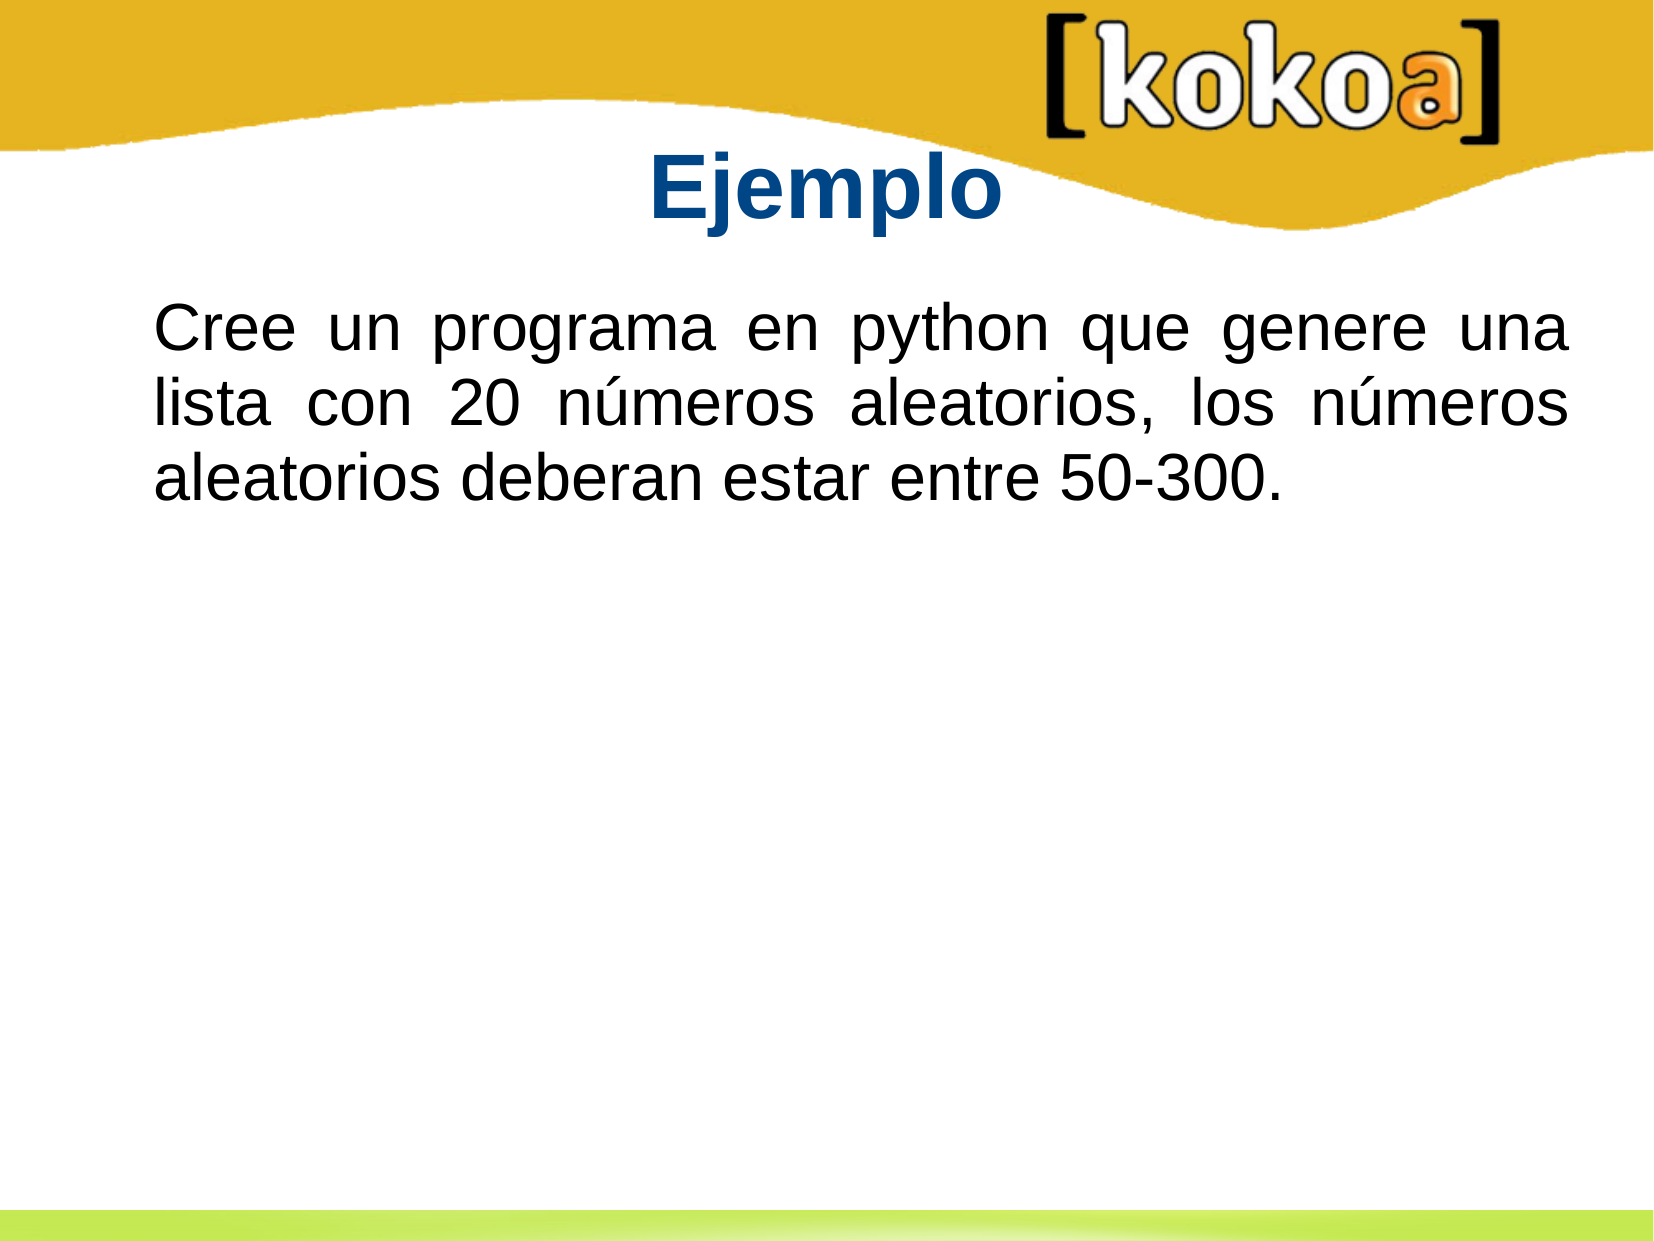

# Ejemplo
Cree un programa en python que genere una lista con 20 números aleatorios, los números aleatorios deberan estar entre 50-300.